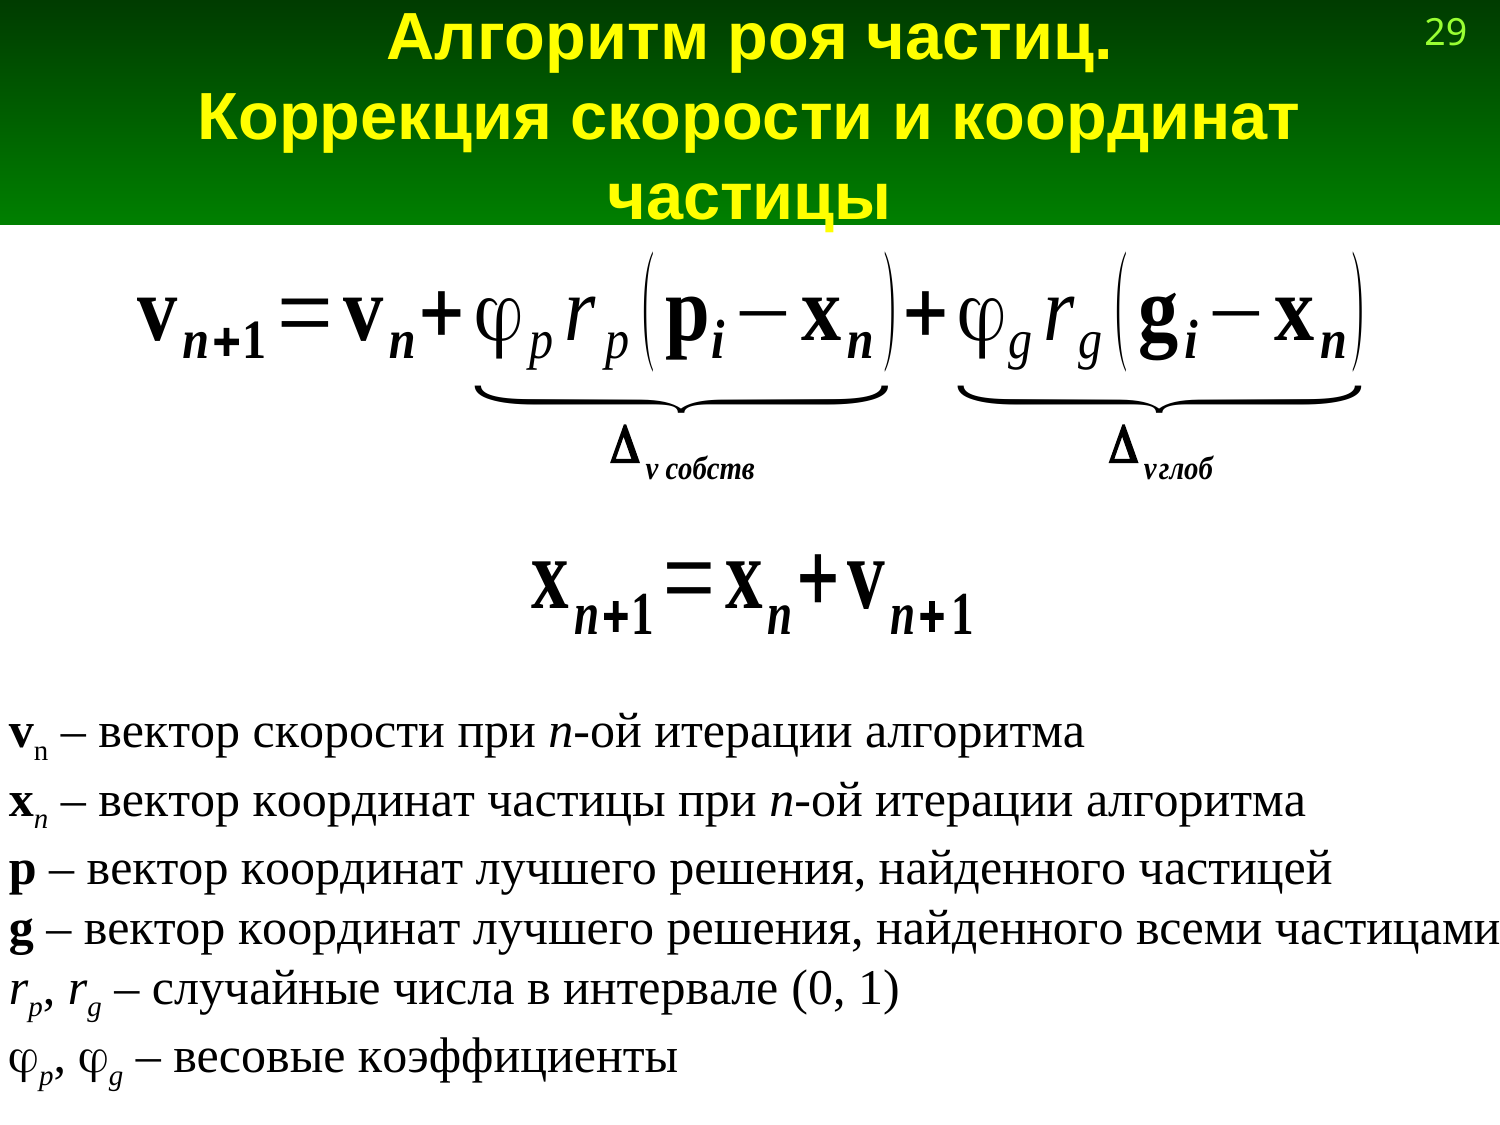

# Алгоритм роя частиц. Коррекция скорости и координат частицы
vn – вектор скорости при n-ой итерации алгоритма
xn – вектор координат частицы при n-ой итерации алгоритма
p – вектор координат лучшего решения, найденного частицей
g – вектор координат лучшего решения, найденного всеми частицами
rp, rg – случайные числа в интервале (0, 1)
p, g – весовые коэффициенты